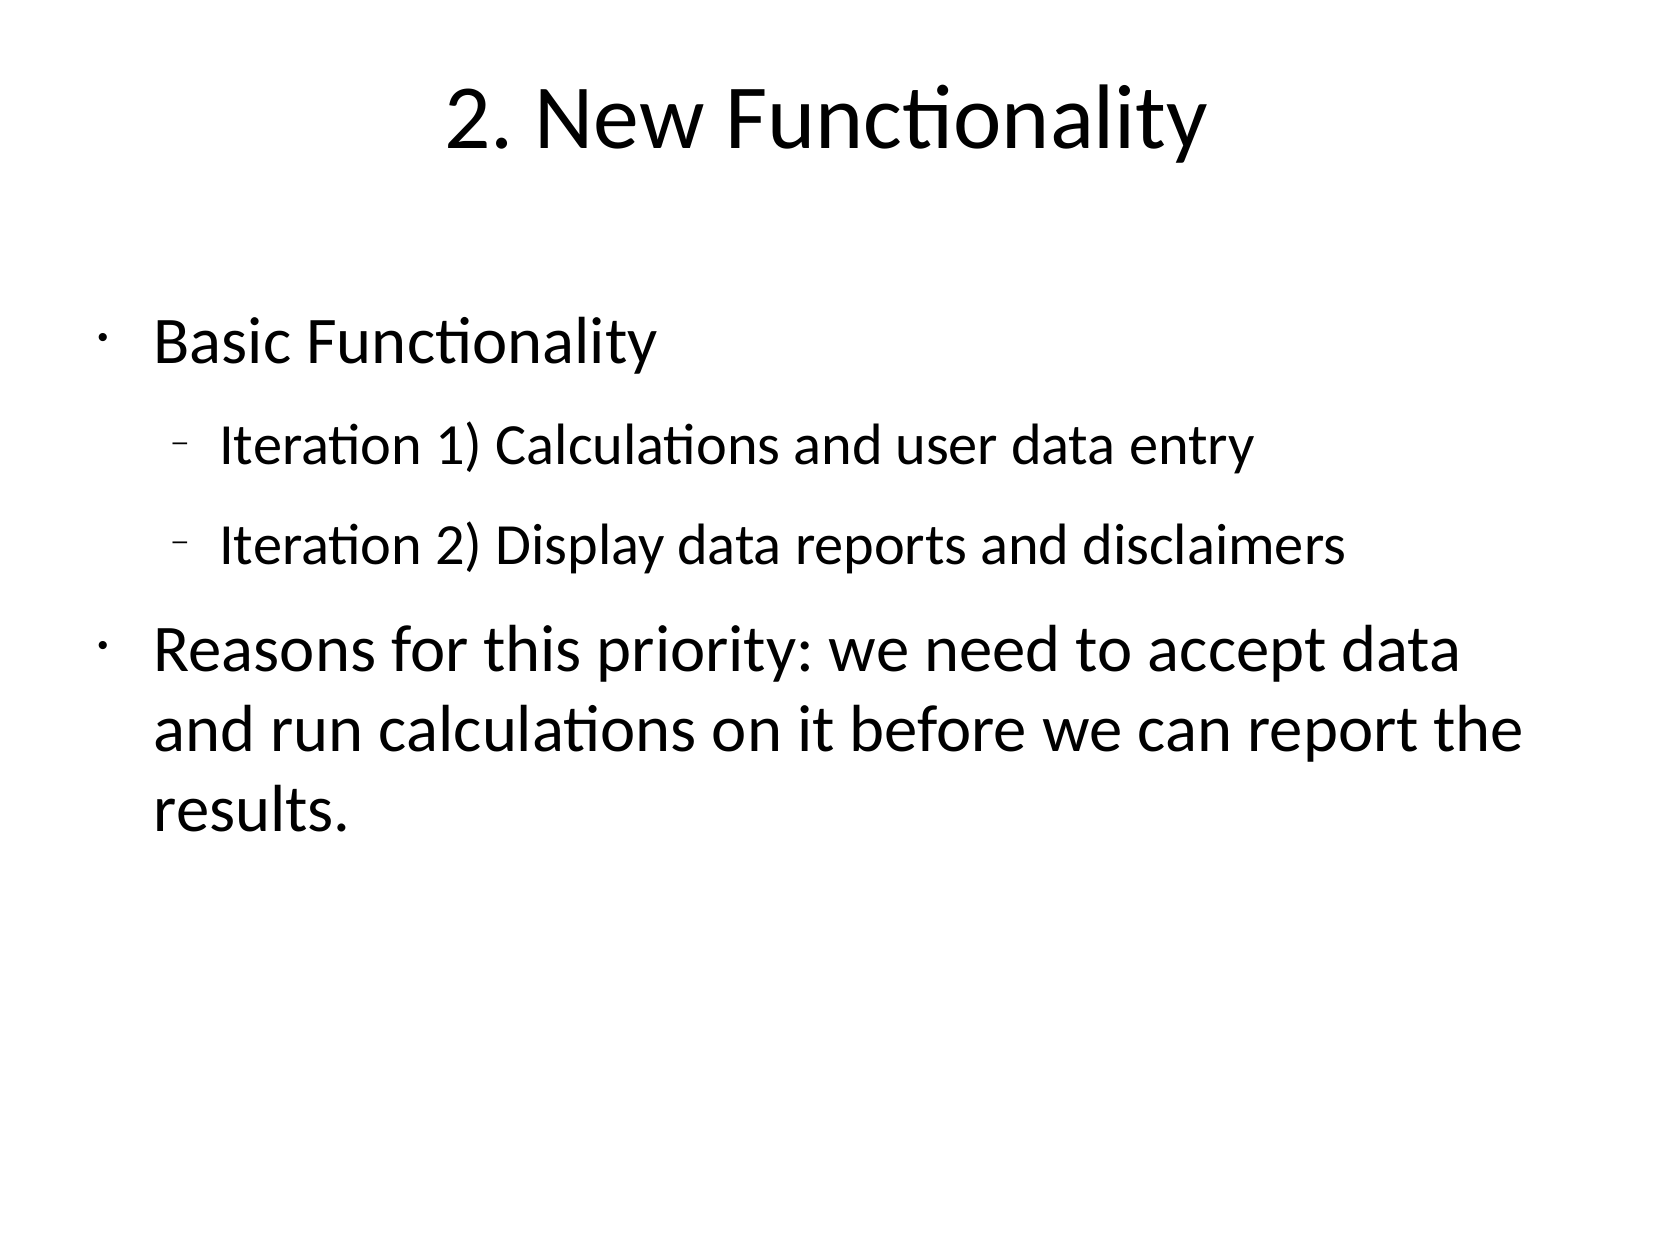

# 2. New Functionality
Basic Functionality
Iteration 1) Calculations and user data entry
Iteration 2) Display data reports and disclaimers
Reasons for this priority: we need to accept data and run calculations on it before we can report the results.